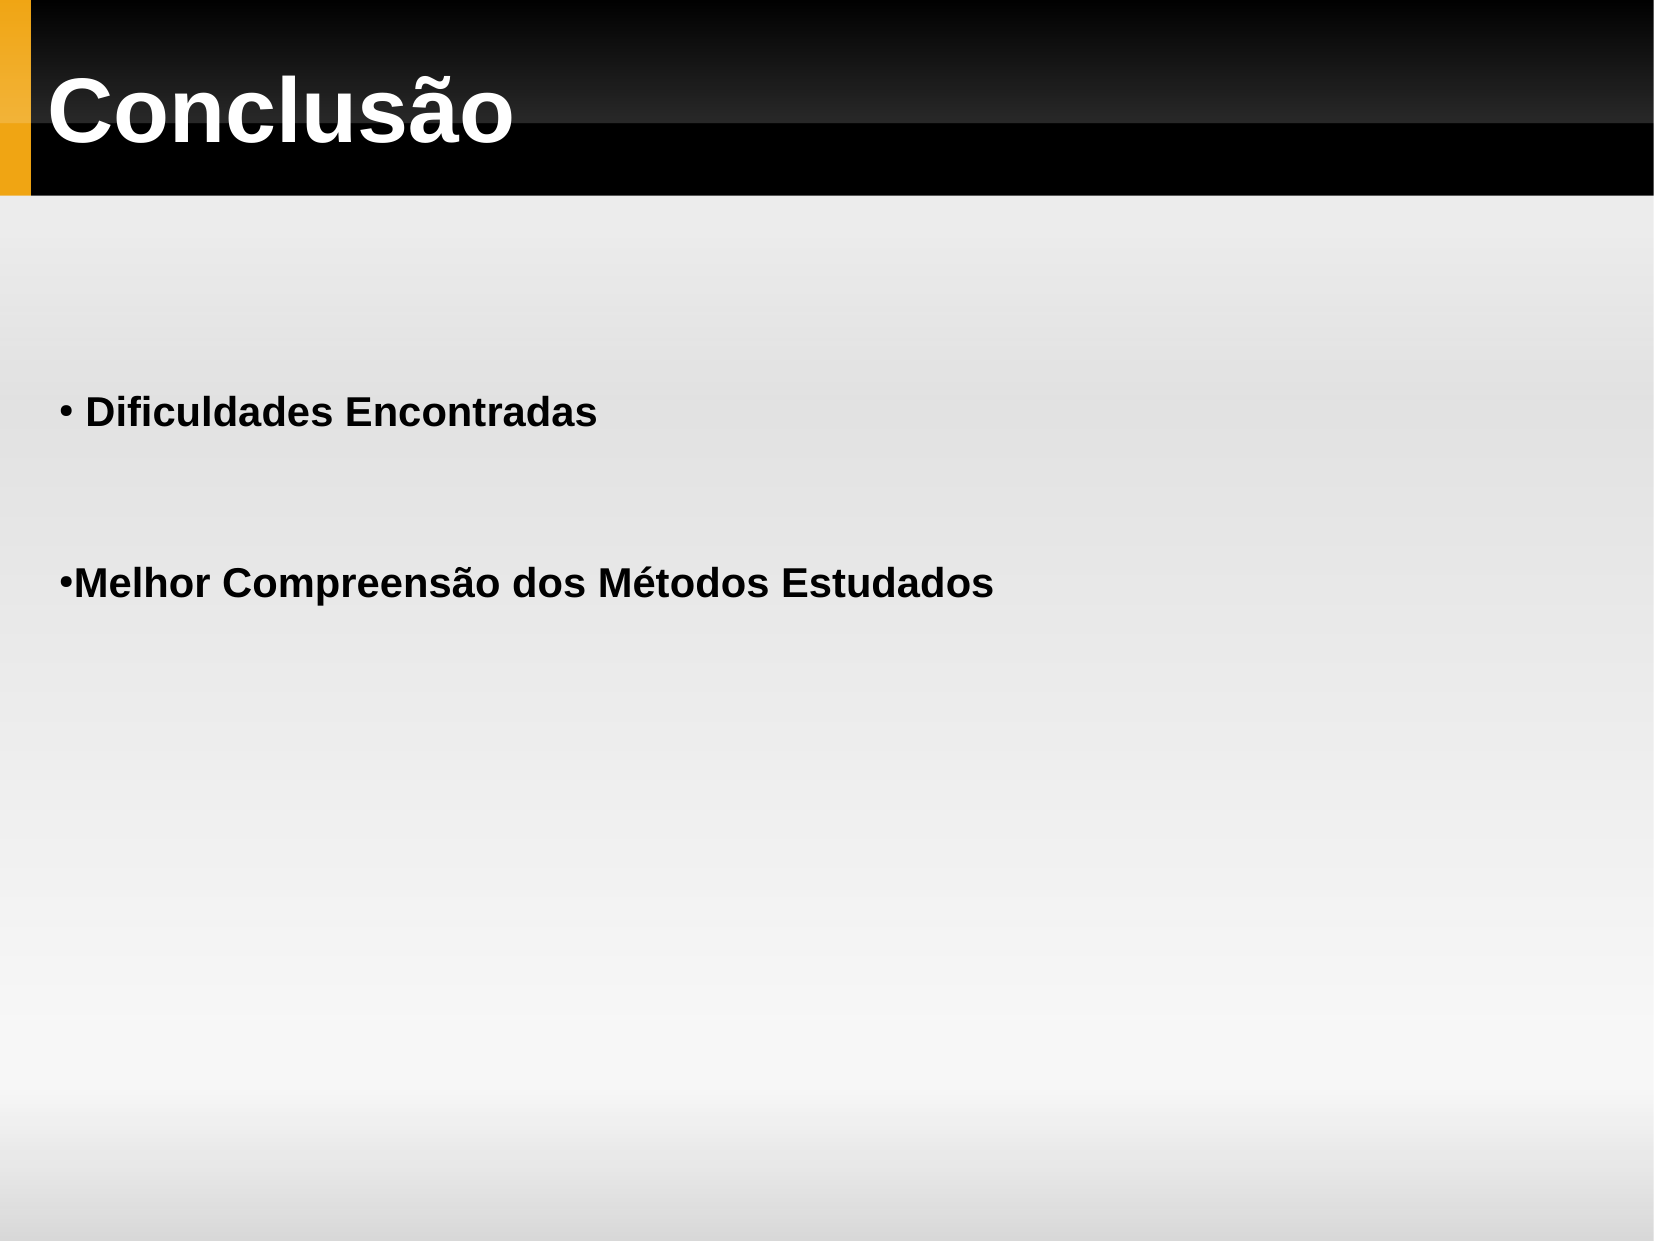

Conclusão
# Dificuldades Encontradas
Melhor Compreensão dos Métodos Estudados